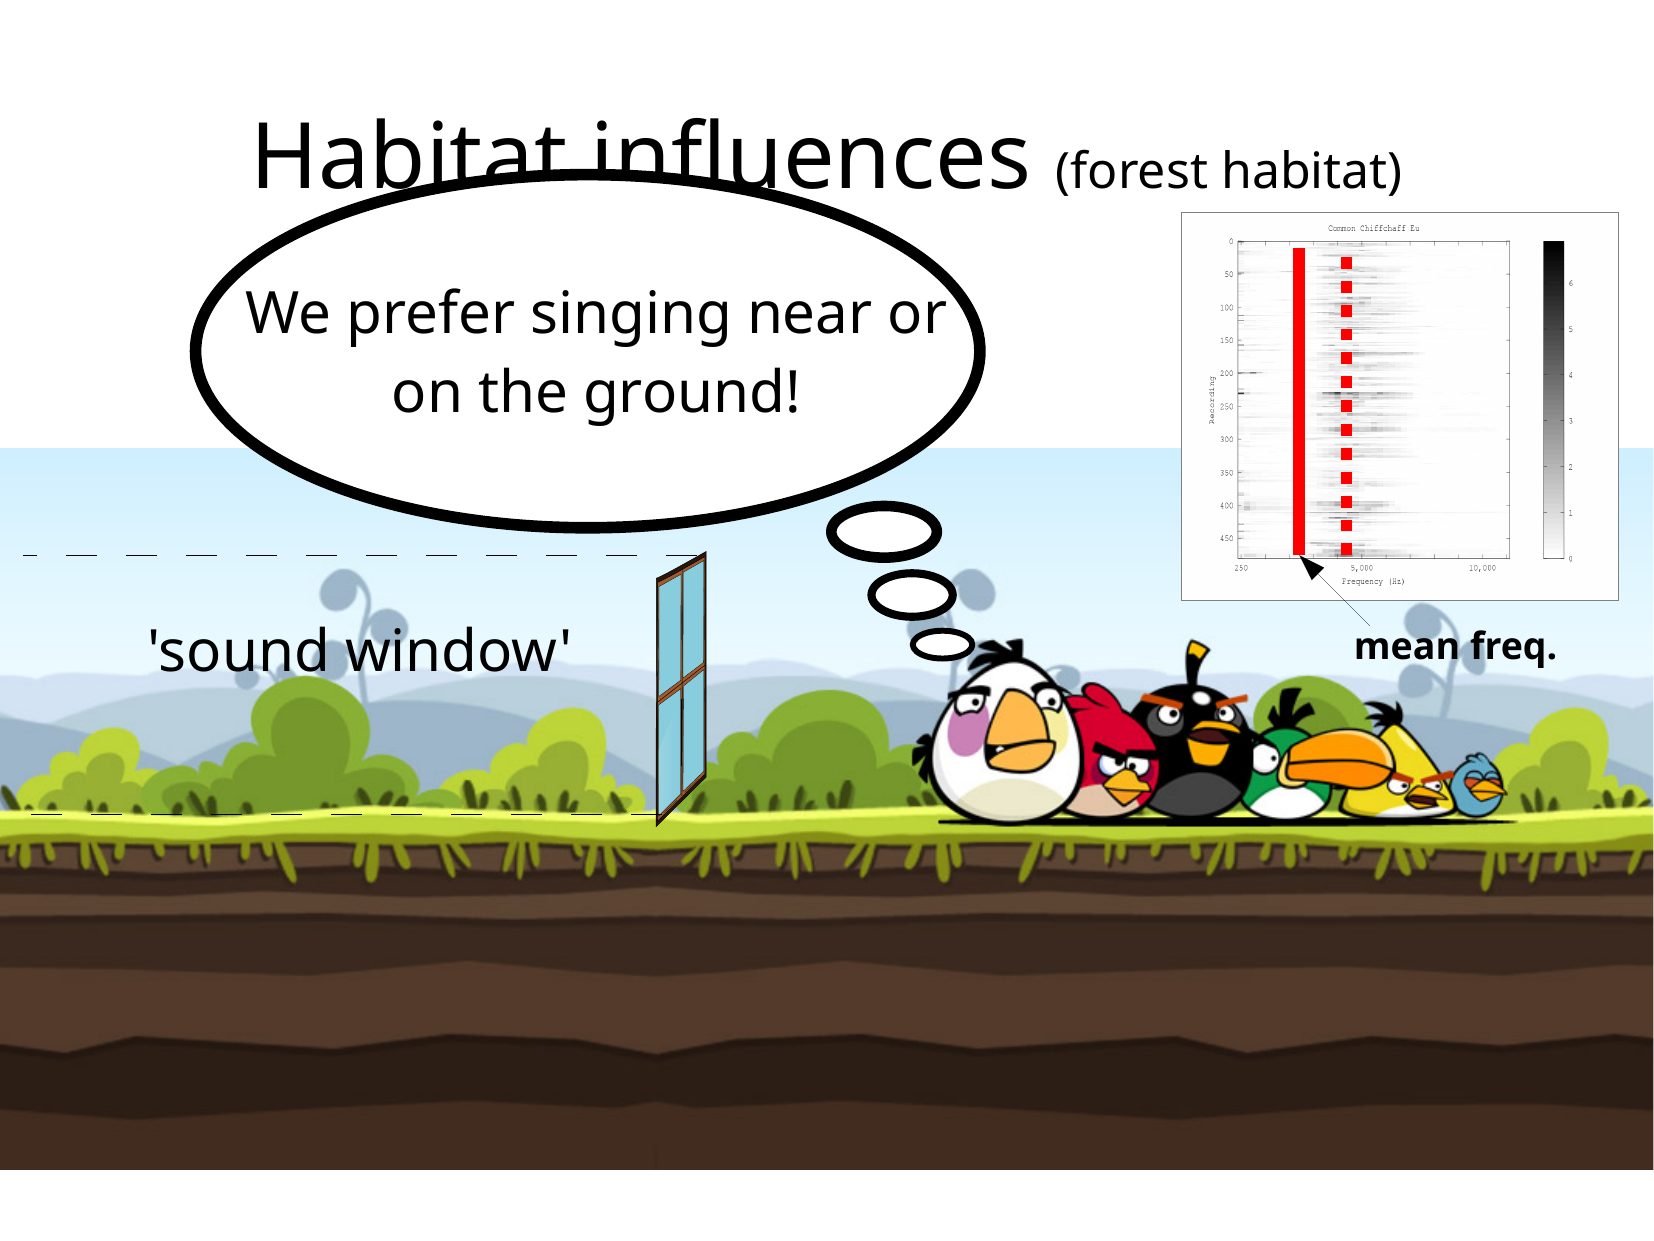

# Habitat influences (forest habitat)
We prefer singing near or on the ground!
'sound window'
mean freq.